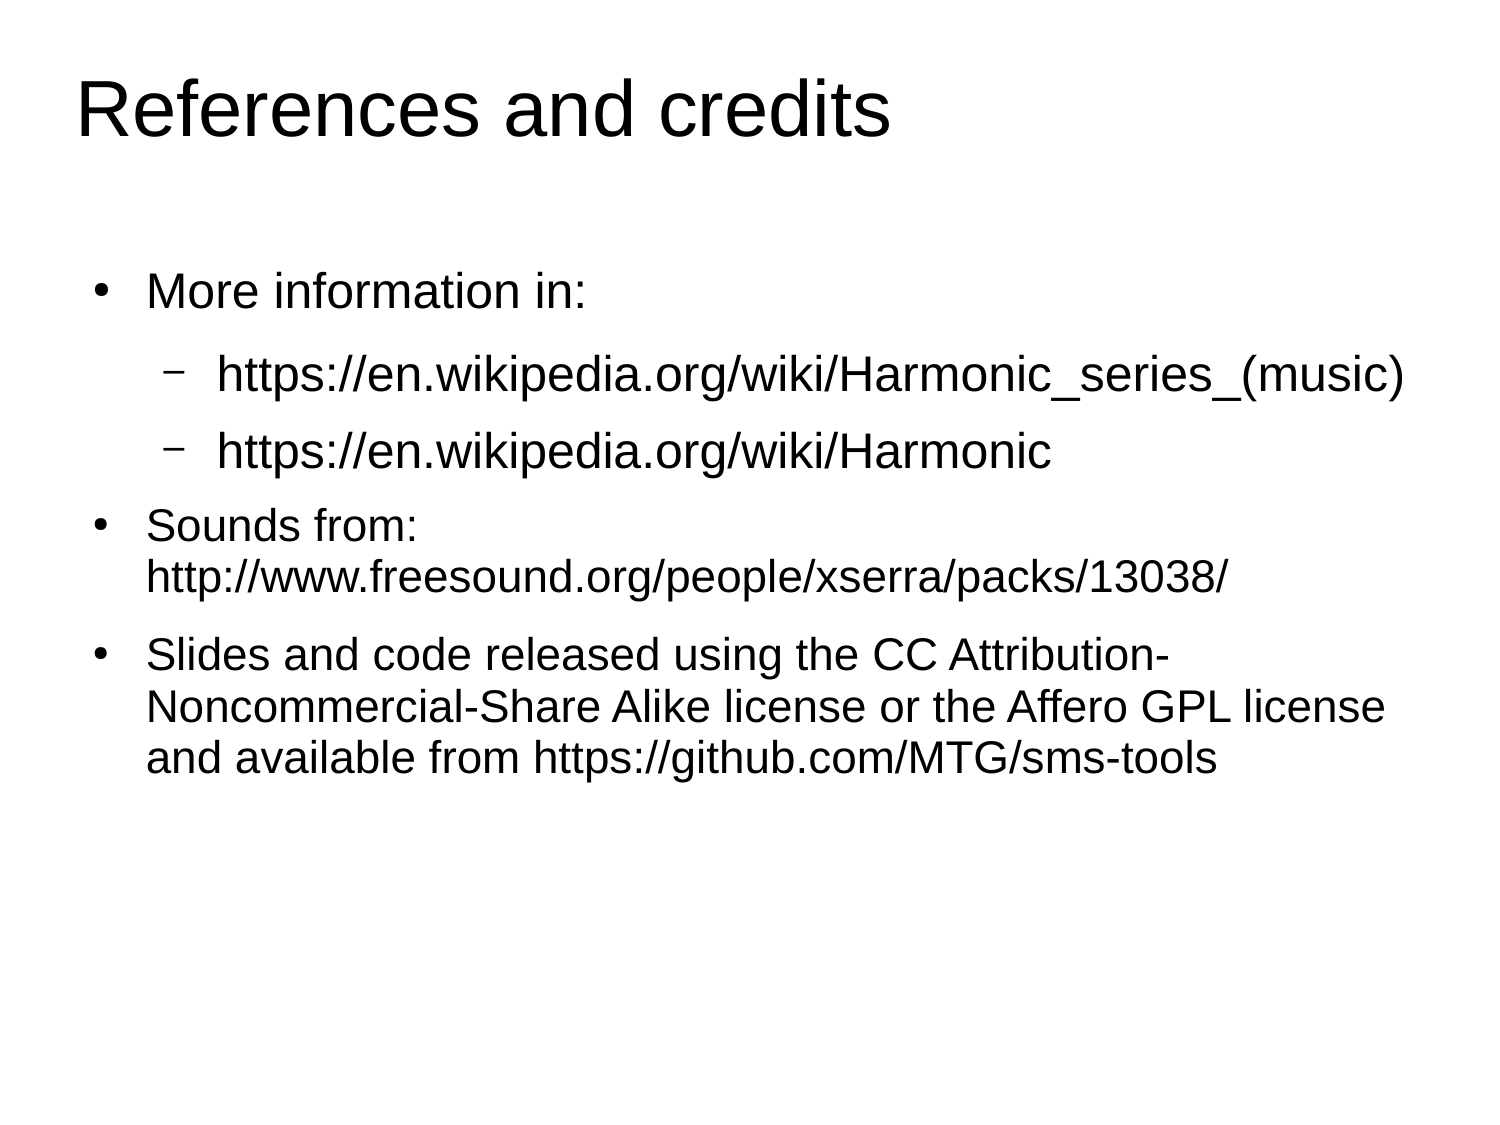

# References and credits
More information in:
https://en.wikipedia.org/wiki/Harmonic_series_(music)
https://en.wikipedia.org/wiki/Harmonic
Sounds from: http://www.freesound.org/people/xserra/packs/13038/
Slides and code released using the CC Attribution-Noncommercial-Share Alike license or the Affero GPL license and available from https://github.com/MTG/sms-tools